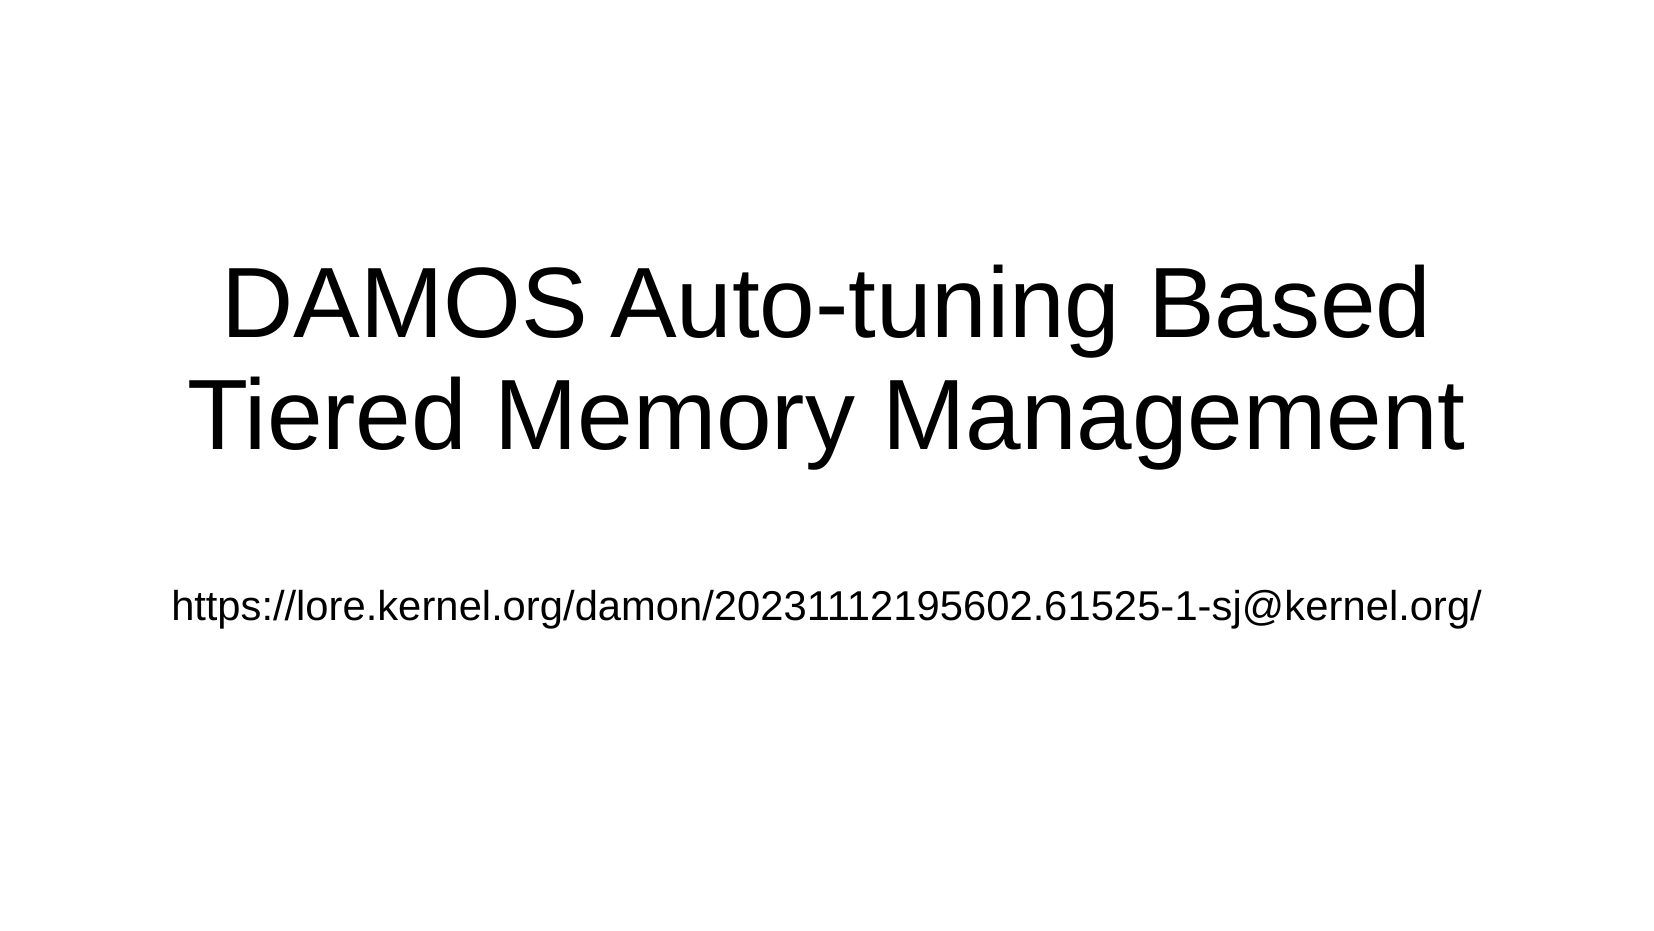

DAMOS Auto-tuning Based Tiered Memory Management
https://lore.kernel.org/damon/20231112195602.61525-1-sj@kernel.org/